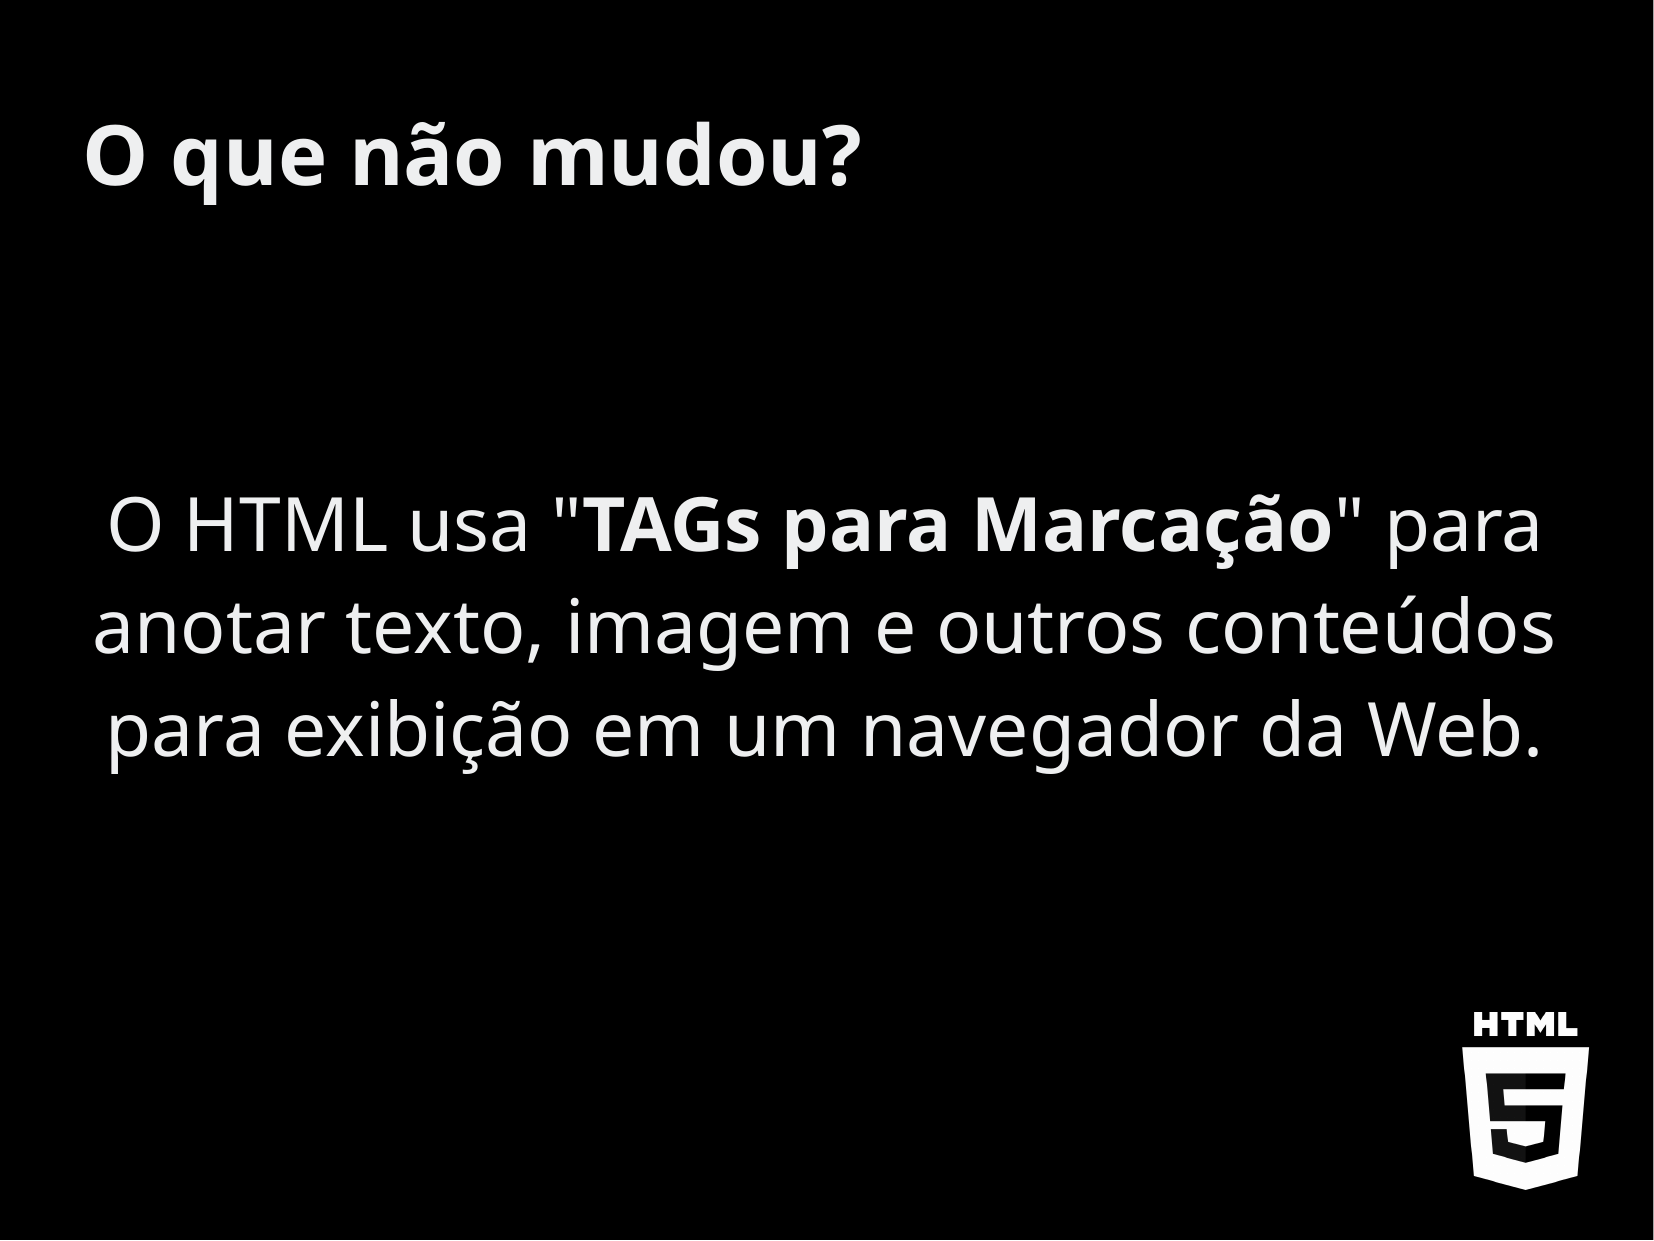

# O que não mudou?
O HTML usa "TAGs para Marcação" para anotar texto, imagem e outros conteúdos para exibição em um navegador da Web.